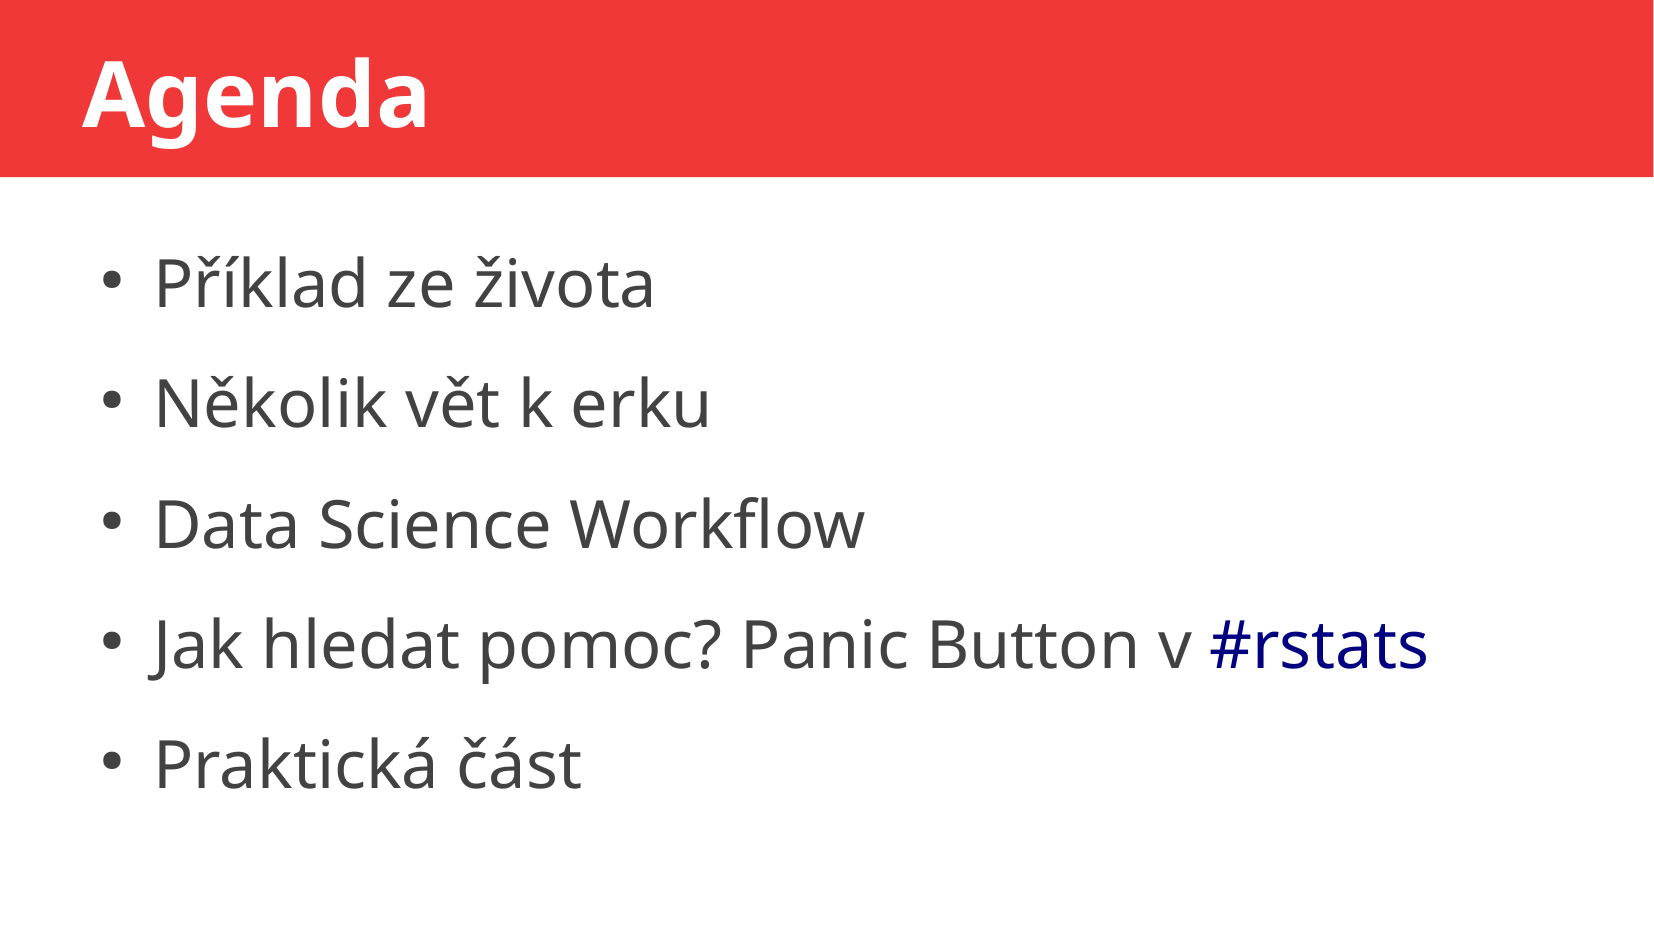

# Agenda
Příklad ze života
Několik vět k erku
Data Science Workflow
Jak hledat pomoc? Panic Button v #rstats
Praktická část